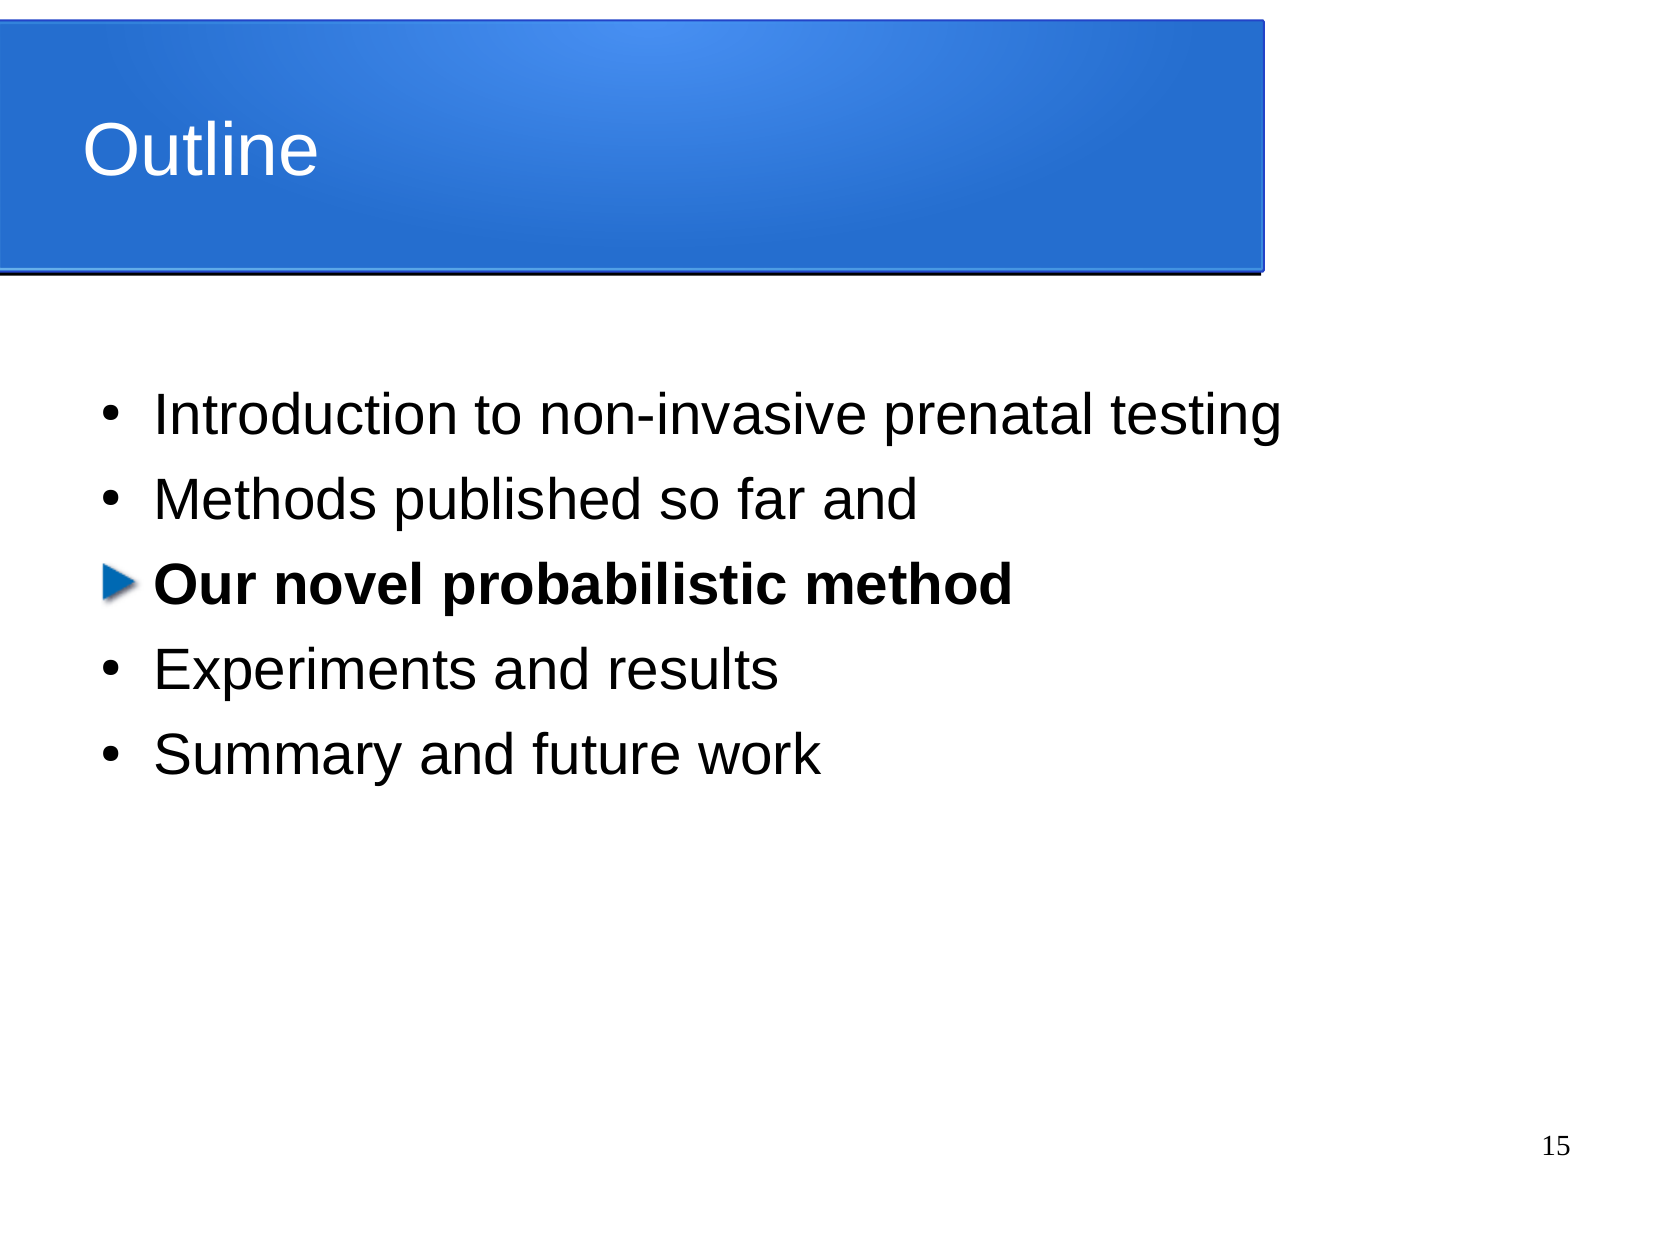

# Outline
Introduction to non-invasive prenatal testing
Methods published so far and
Our novel probabilistic method
Experiments and results
Summary and future work
15